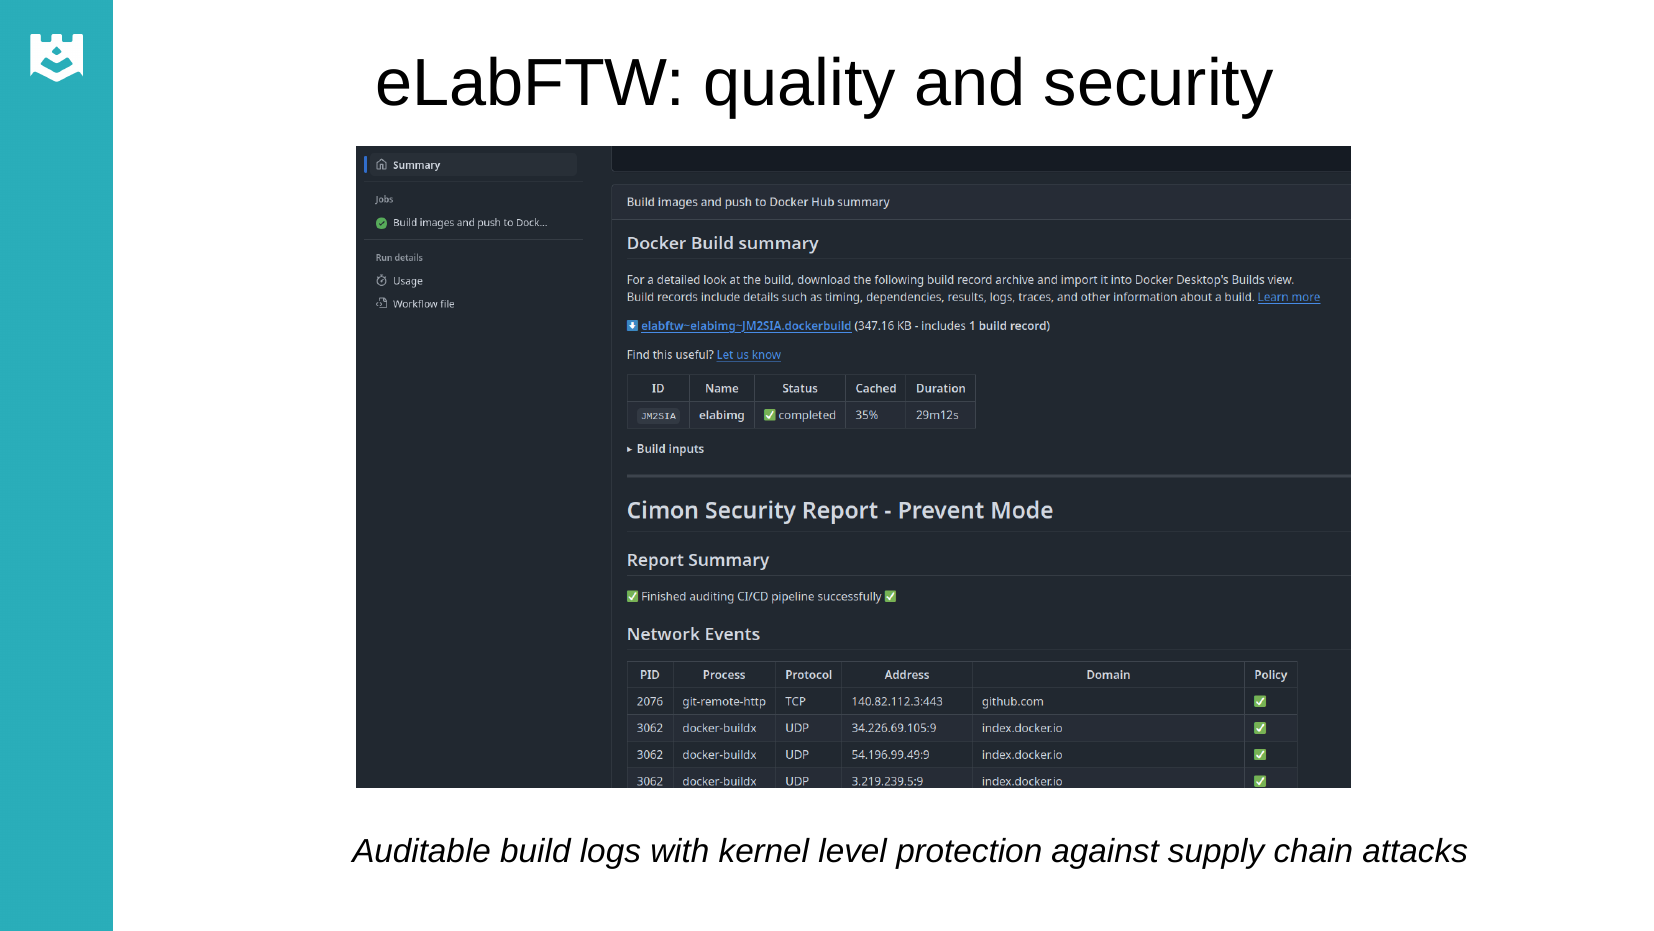

eLabFTW: quality and security
Auditable build logs with kernel level protection against supply chain attacks